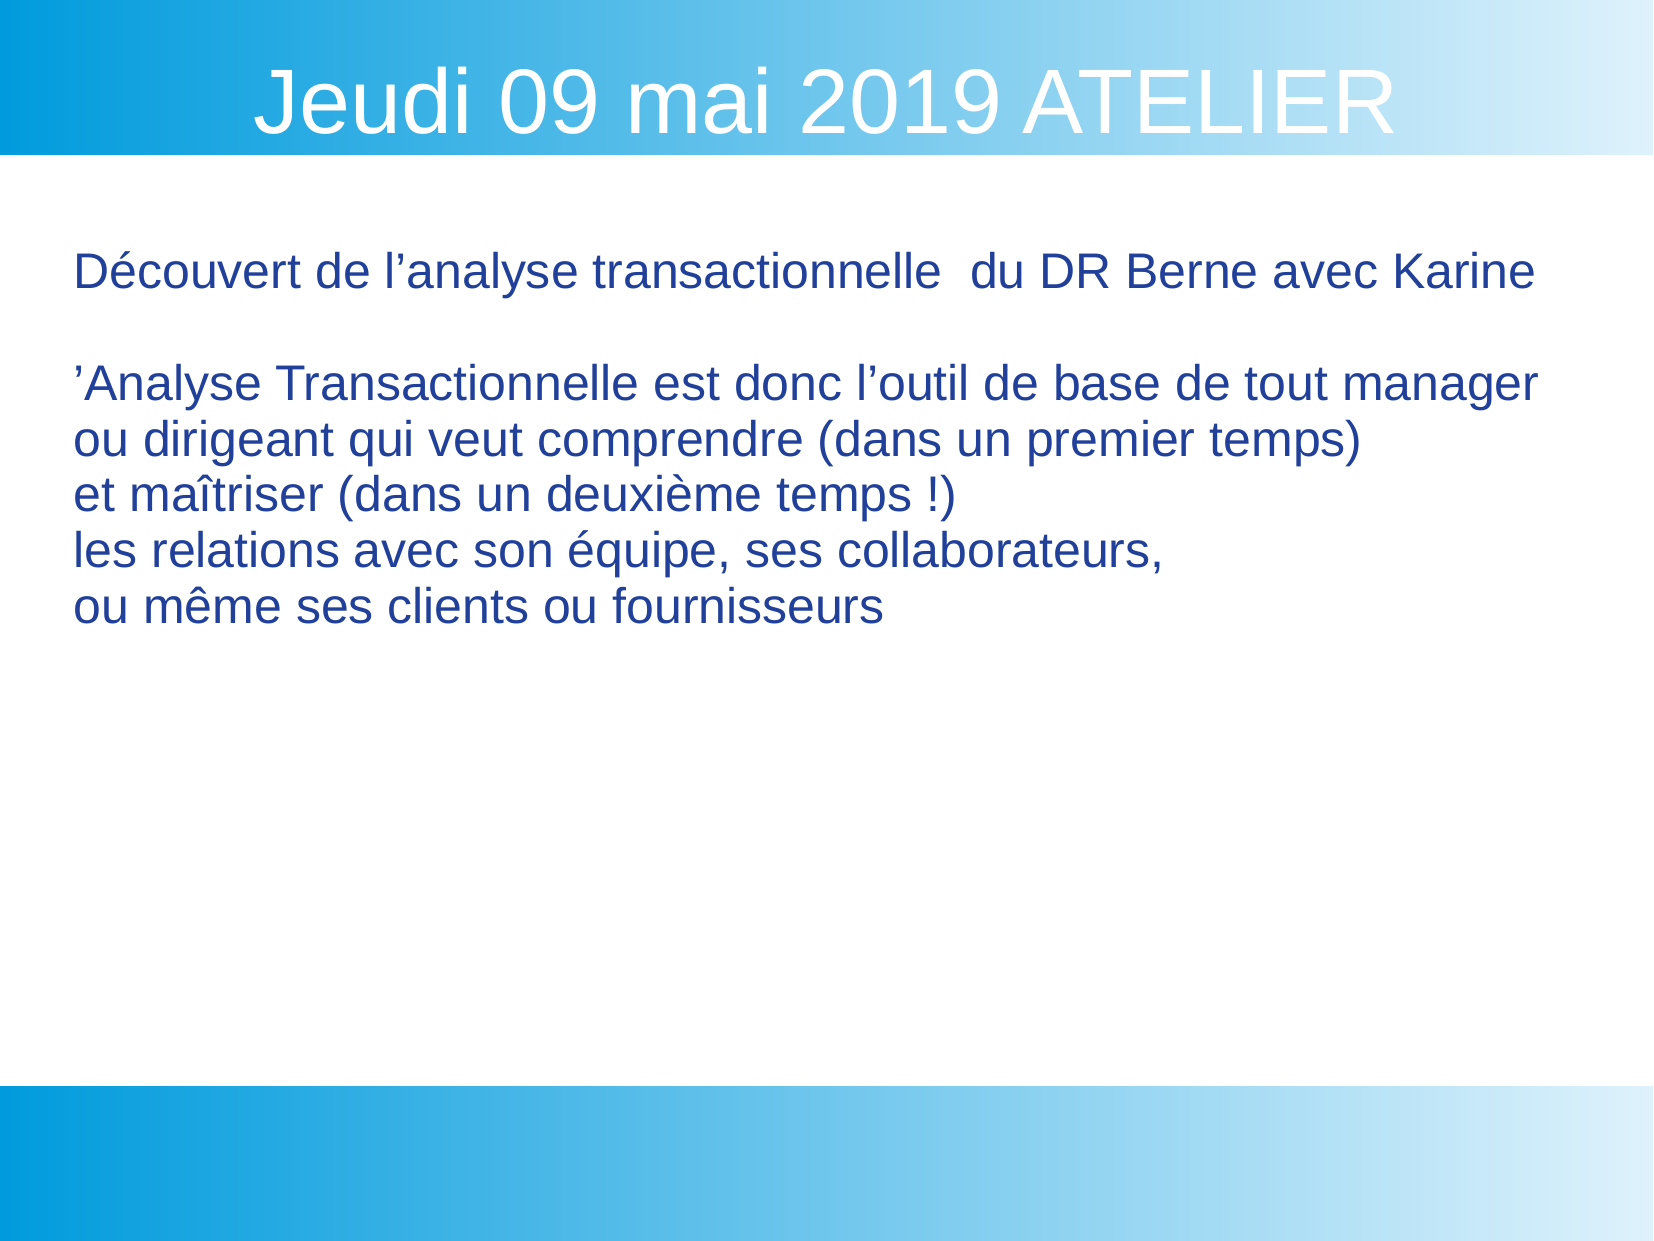

# Jeudi 09 mai 2019 ATELIER
Découvert de l’analyse transactionnelle du DR Berne avec Karine
’Analyse Transactionnelle est donc l’outil de base de tout manager
ou dirigeant qui veut comprendre (dans un premier temps)
et maîtriser (dans un deuxième temps !)
les relations avec son équipe, ses collaborateurs,
ou même ses clients ou fournisseurs